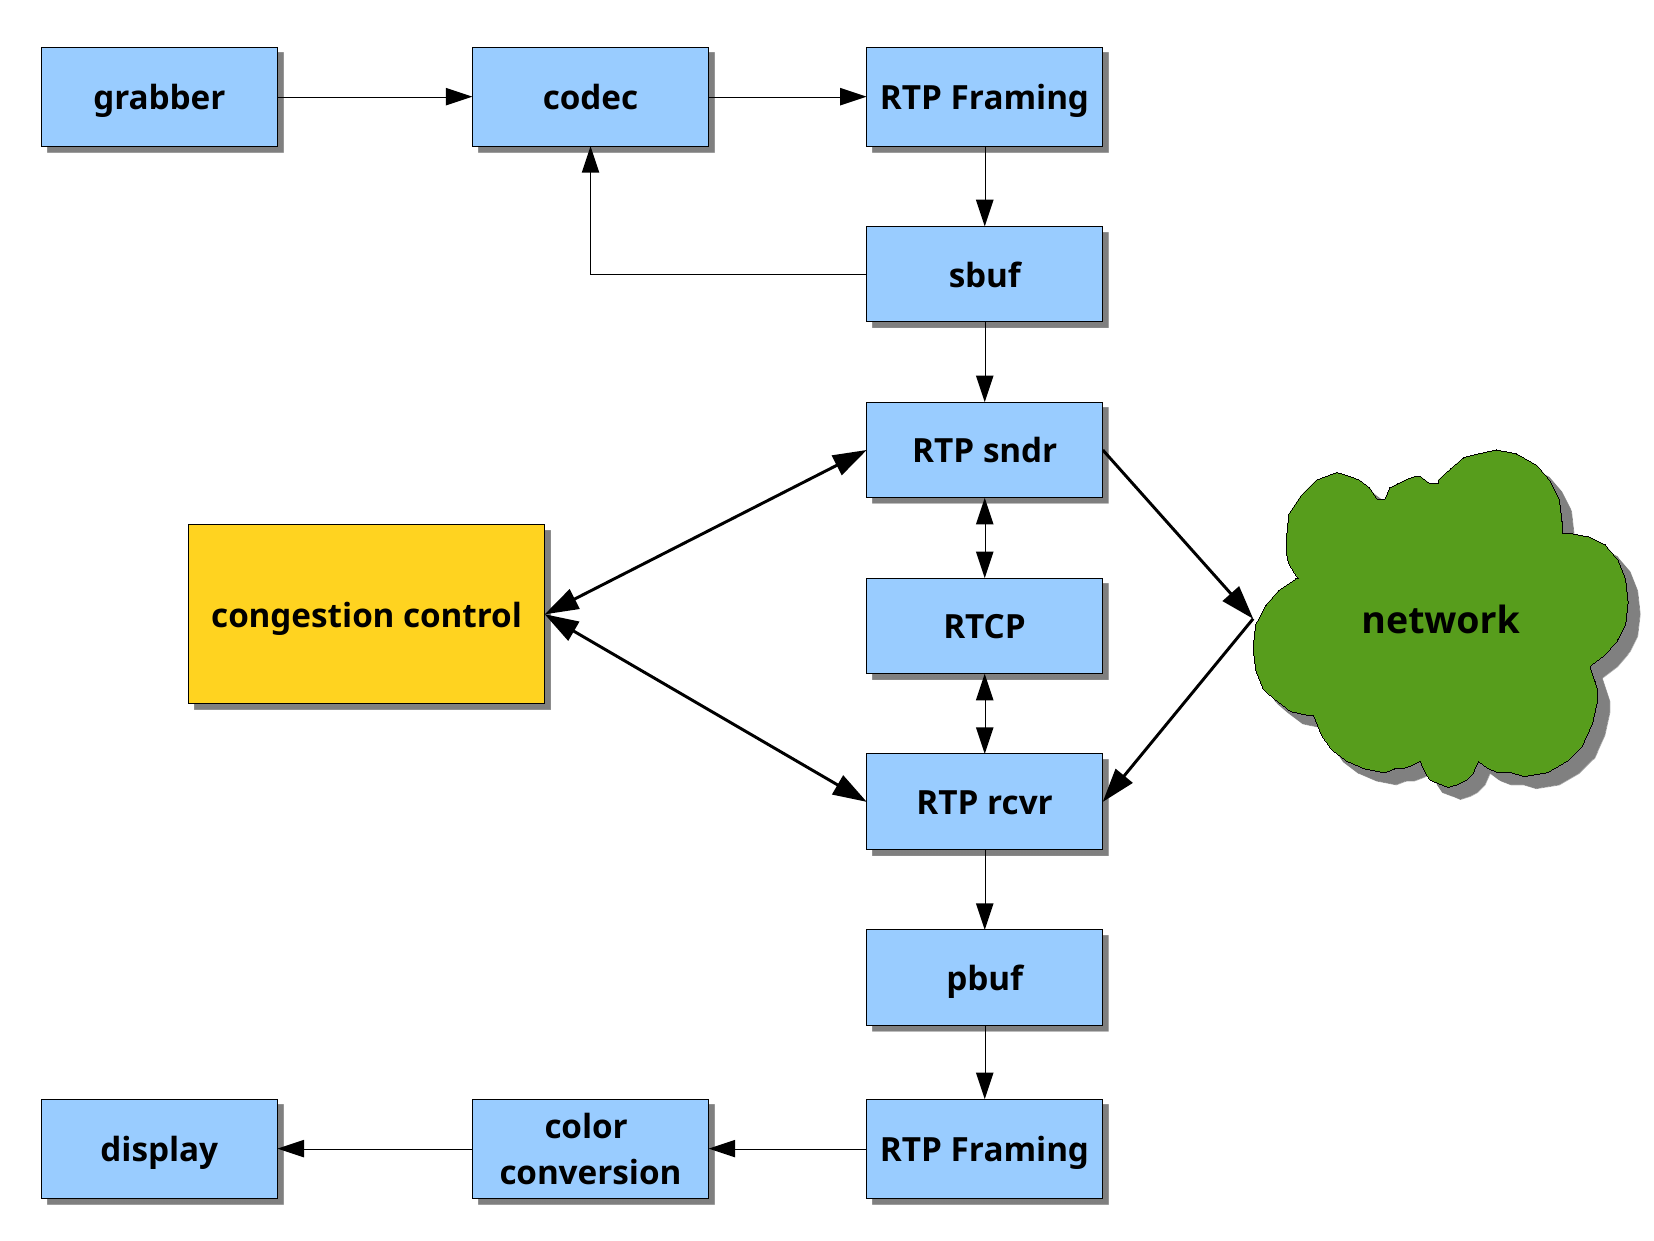

grabber
codec
RTP Framing
sbuf
RTP sndr
network
congestion control
RTCP
RTP rcvr
pbuf
display
color
conversion
RTP Framing